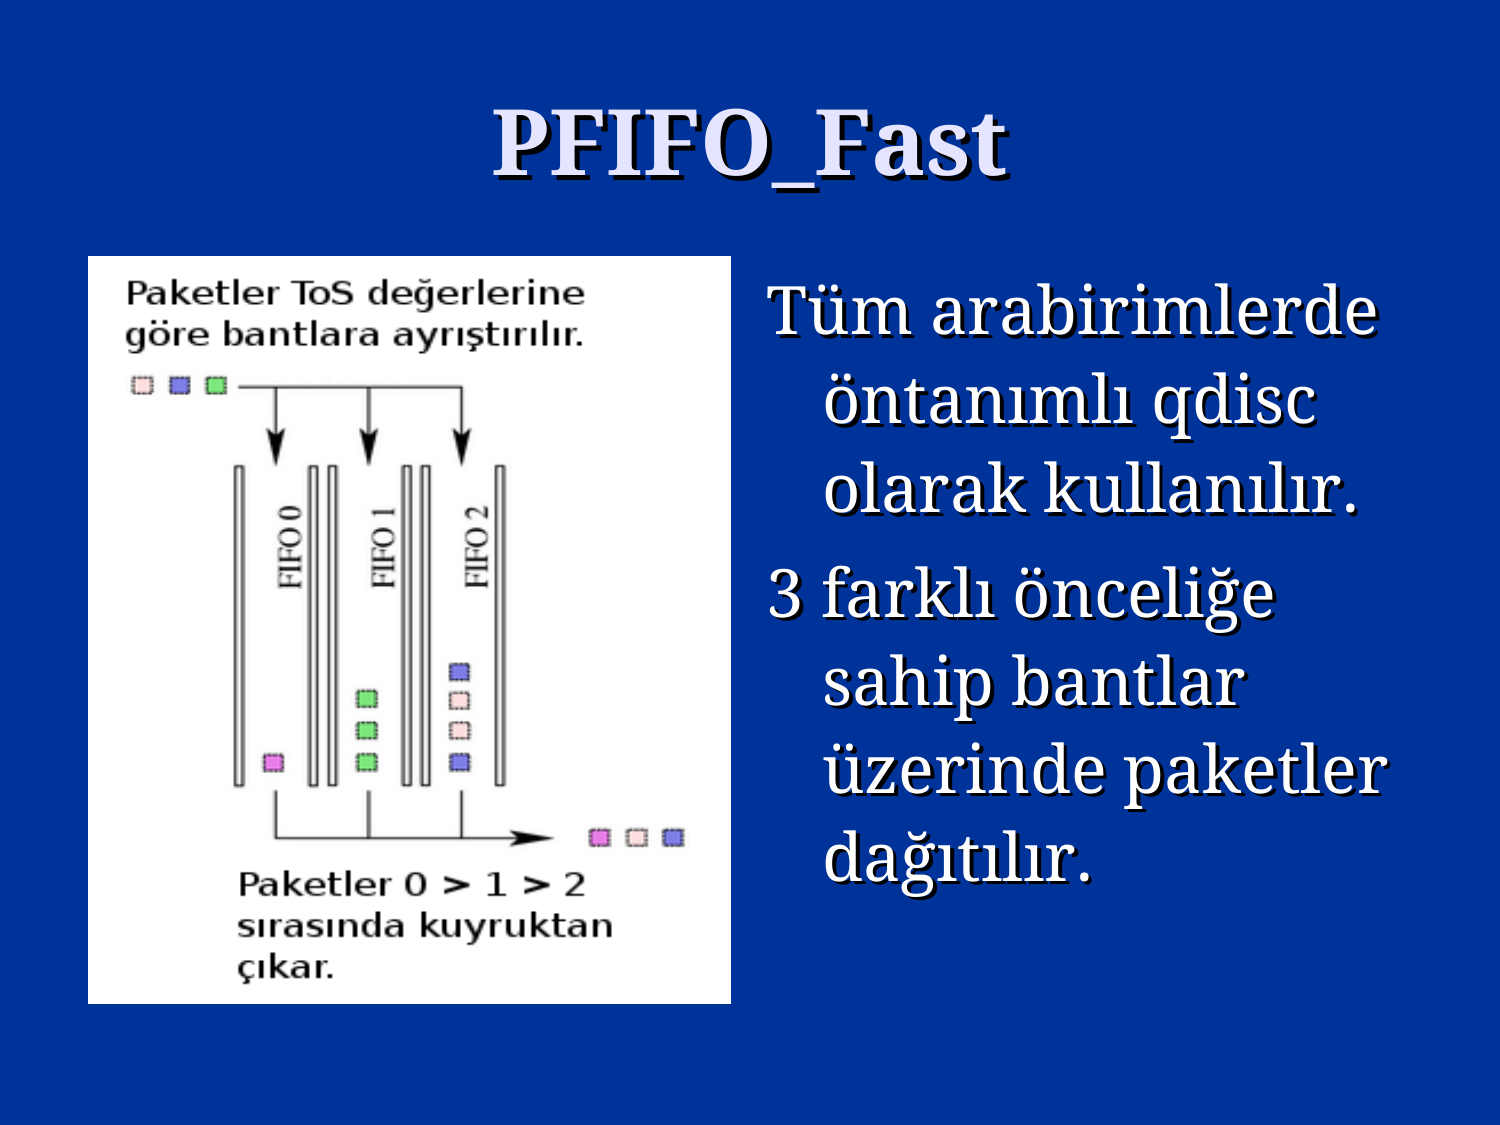

# PFIFO_Fast
Tüm arabirimlerde öntanımlı qdisc olarak kullanılır.
3 farklı önceliğe sahip bantlar üzerinde paketler dağıtılır.